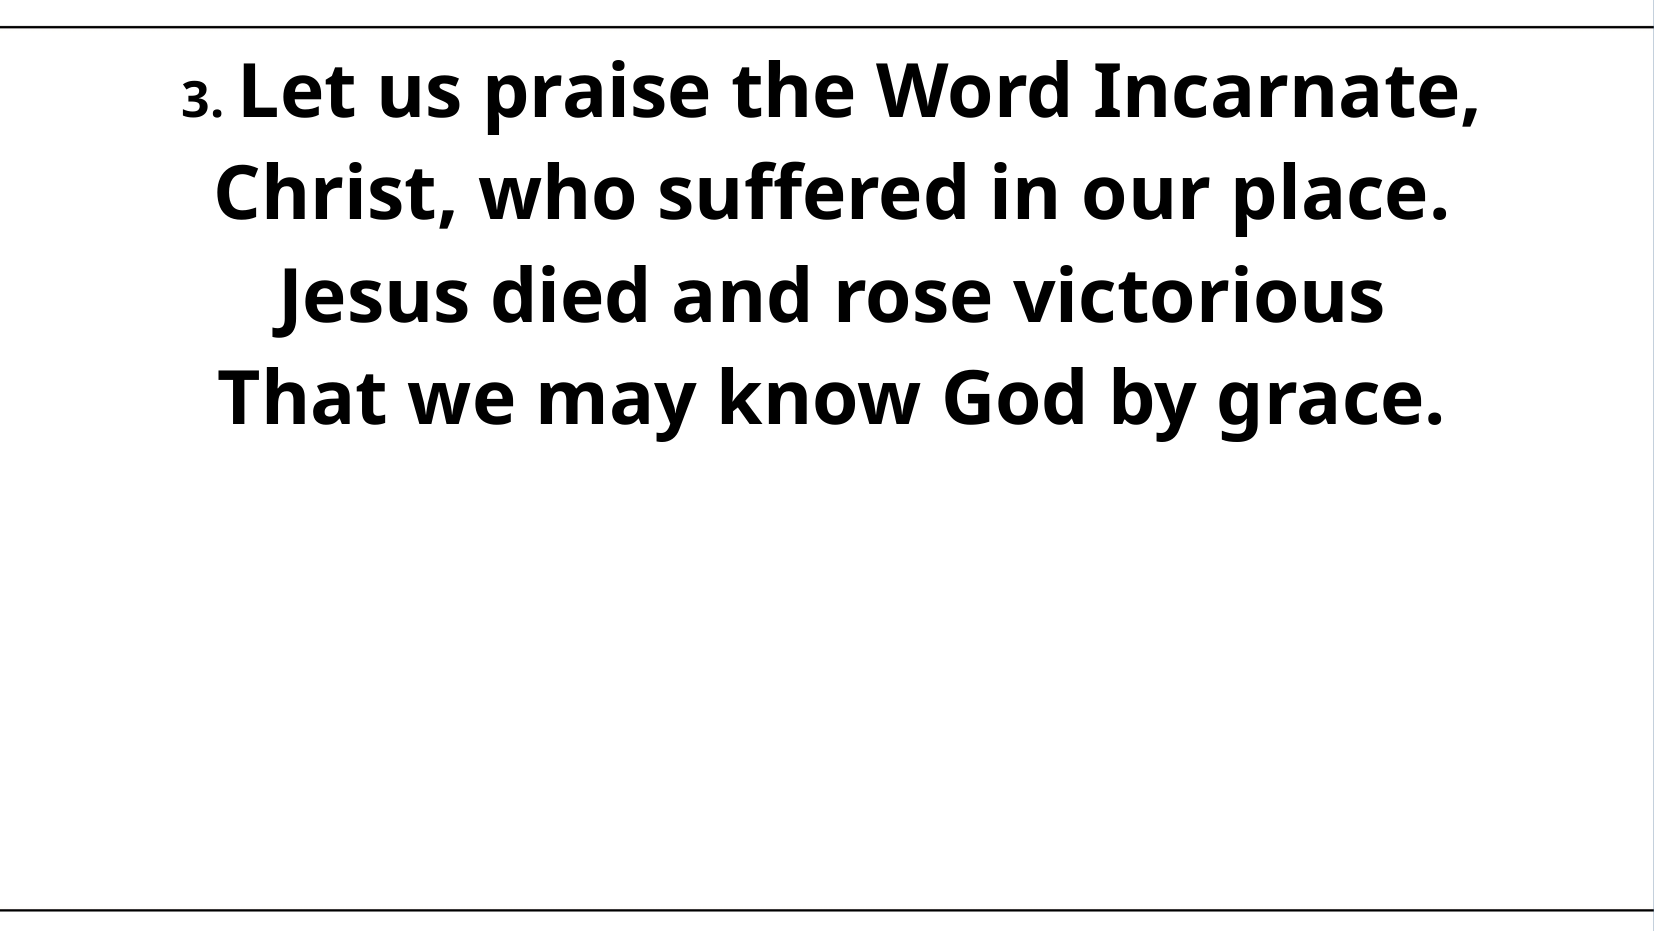

3. Let us praise the Word Incarnate,
Christ, who suffered in our place.
Jesus died and rose victorious
That we may know God by grace.